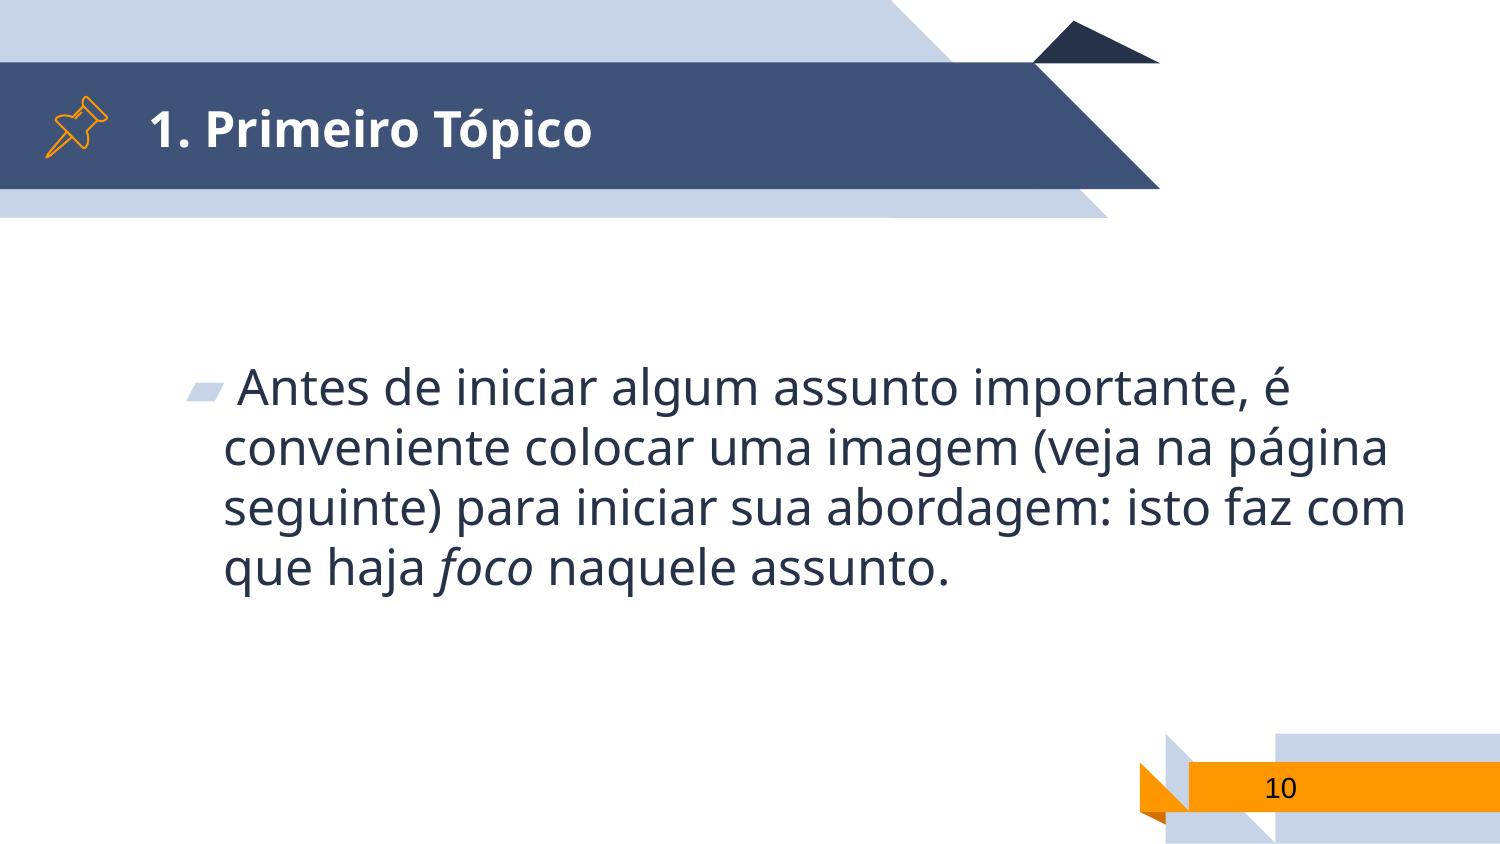

# 1. Primeiro Tópico
 Antes de iniciar algum assunto importante, é conveniente colocar uma imagem (veja na página seguinte) para iniciar sua abordagem: isto faz com que haja foco naquele assunto.